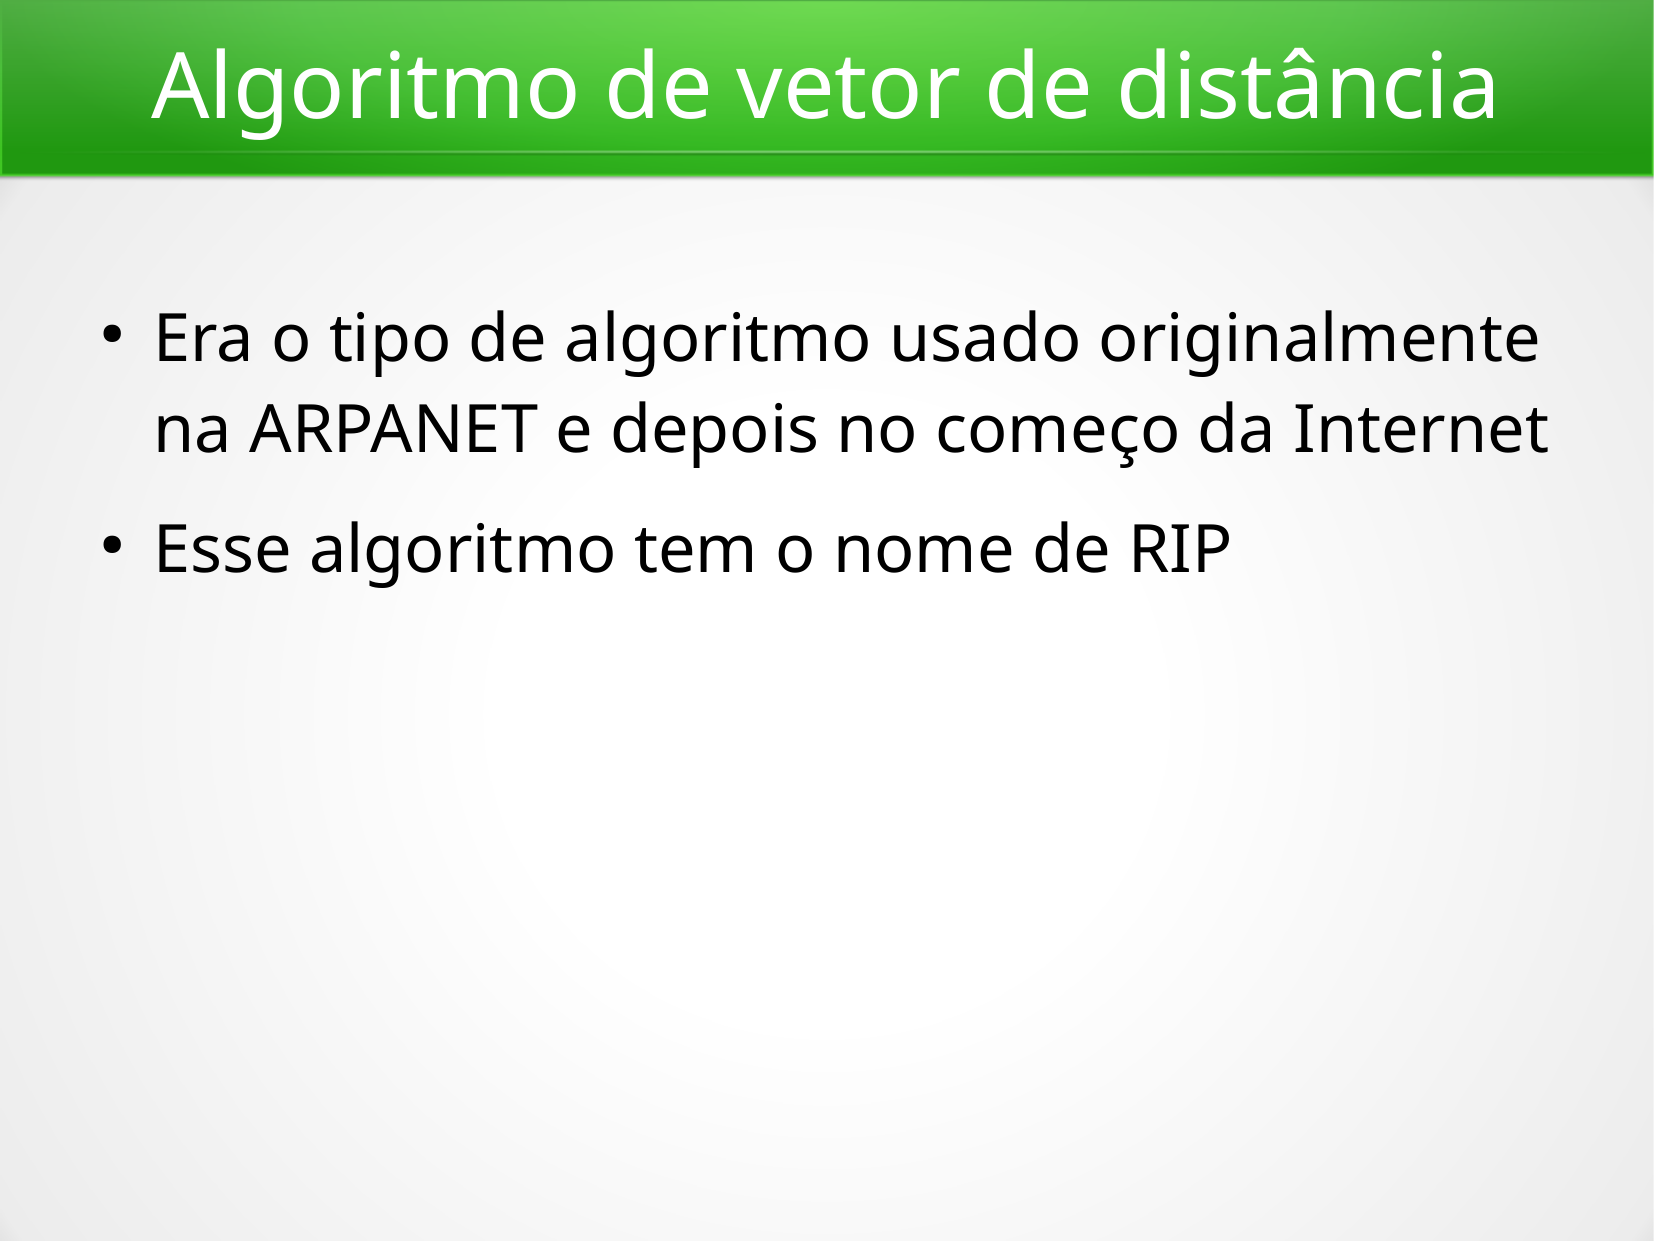

# Algoritmo de vetor de distância
Era o tipo de algoritmo usado originalmente na ARPANET e depois no começo da Internet
Esse algoritmo tem o nome de RIP